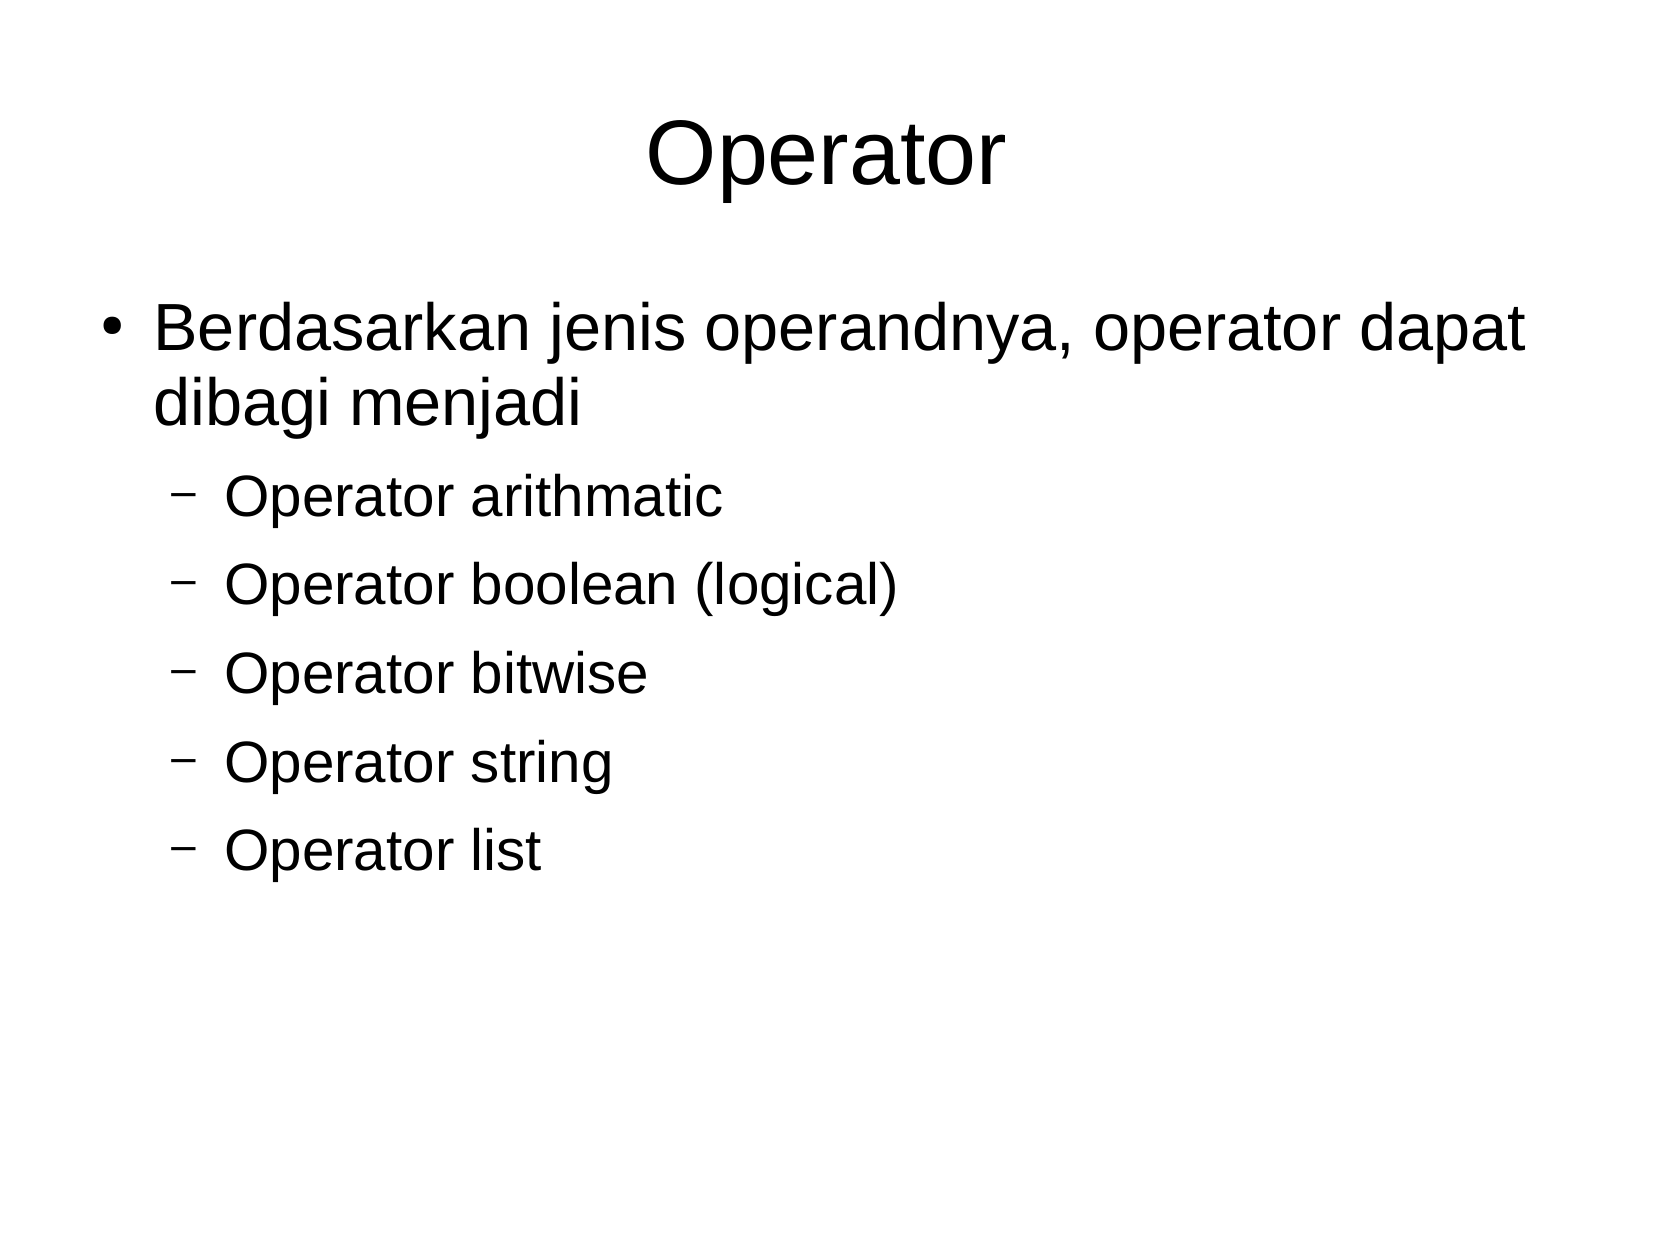

# Operator
Berdasarkan jenis operandnya, operator dapat dibagi menjadi
Operator arithmatic
Operator boolean (logical)
Operator bitwise
Operator string
Operator list